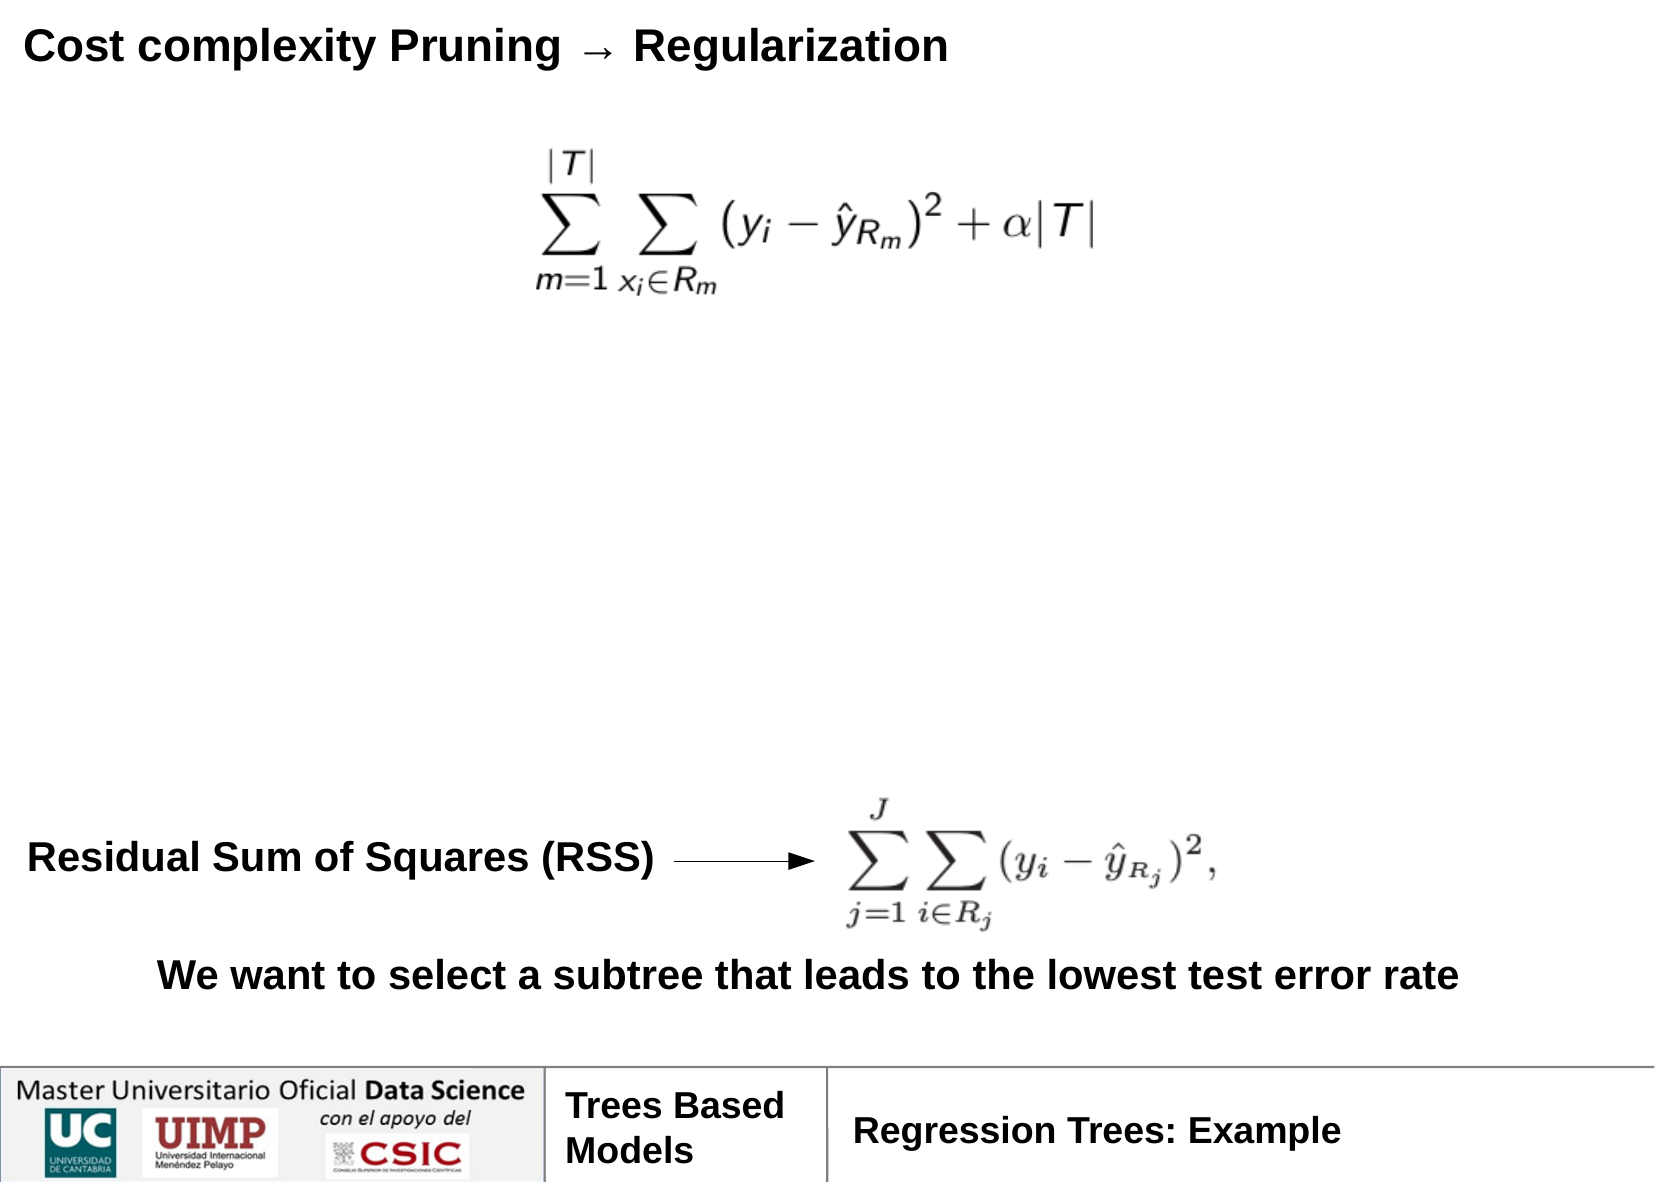

Cost complexity Pruning → Regularization
Residual Sum of Squares (RSS)
We want to select a subtree that leads to the lowest test error rate
Regression Trees: Example